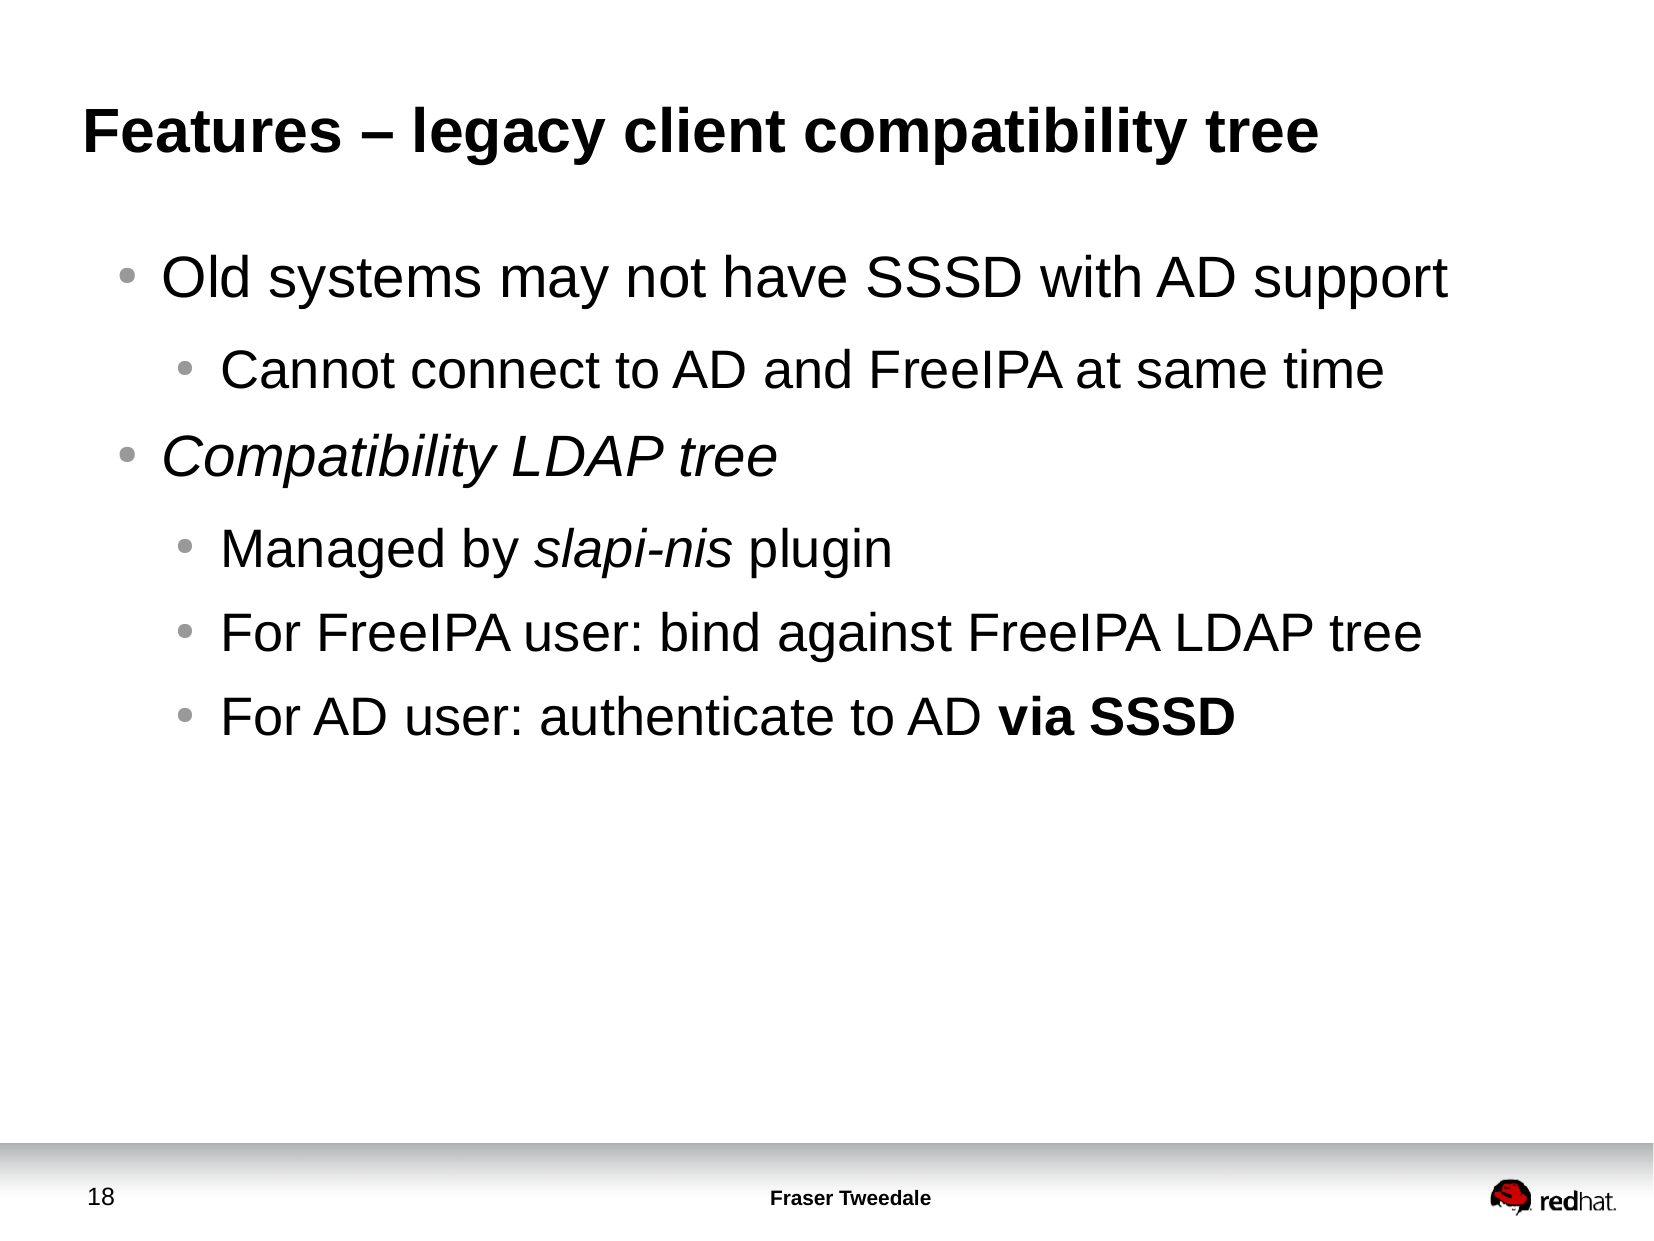

# Features – legacy client compatibility tree
Old systems may not have SSSD with AD support
Cannot connect to AD and FreeIPA at same time
Compatibility LDAP tree
Managed by slapi-nis plugin
For FreeIPA user: bind against FreeIPA LDAP tree
For AD user: authenticate to AD via SSSD